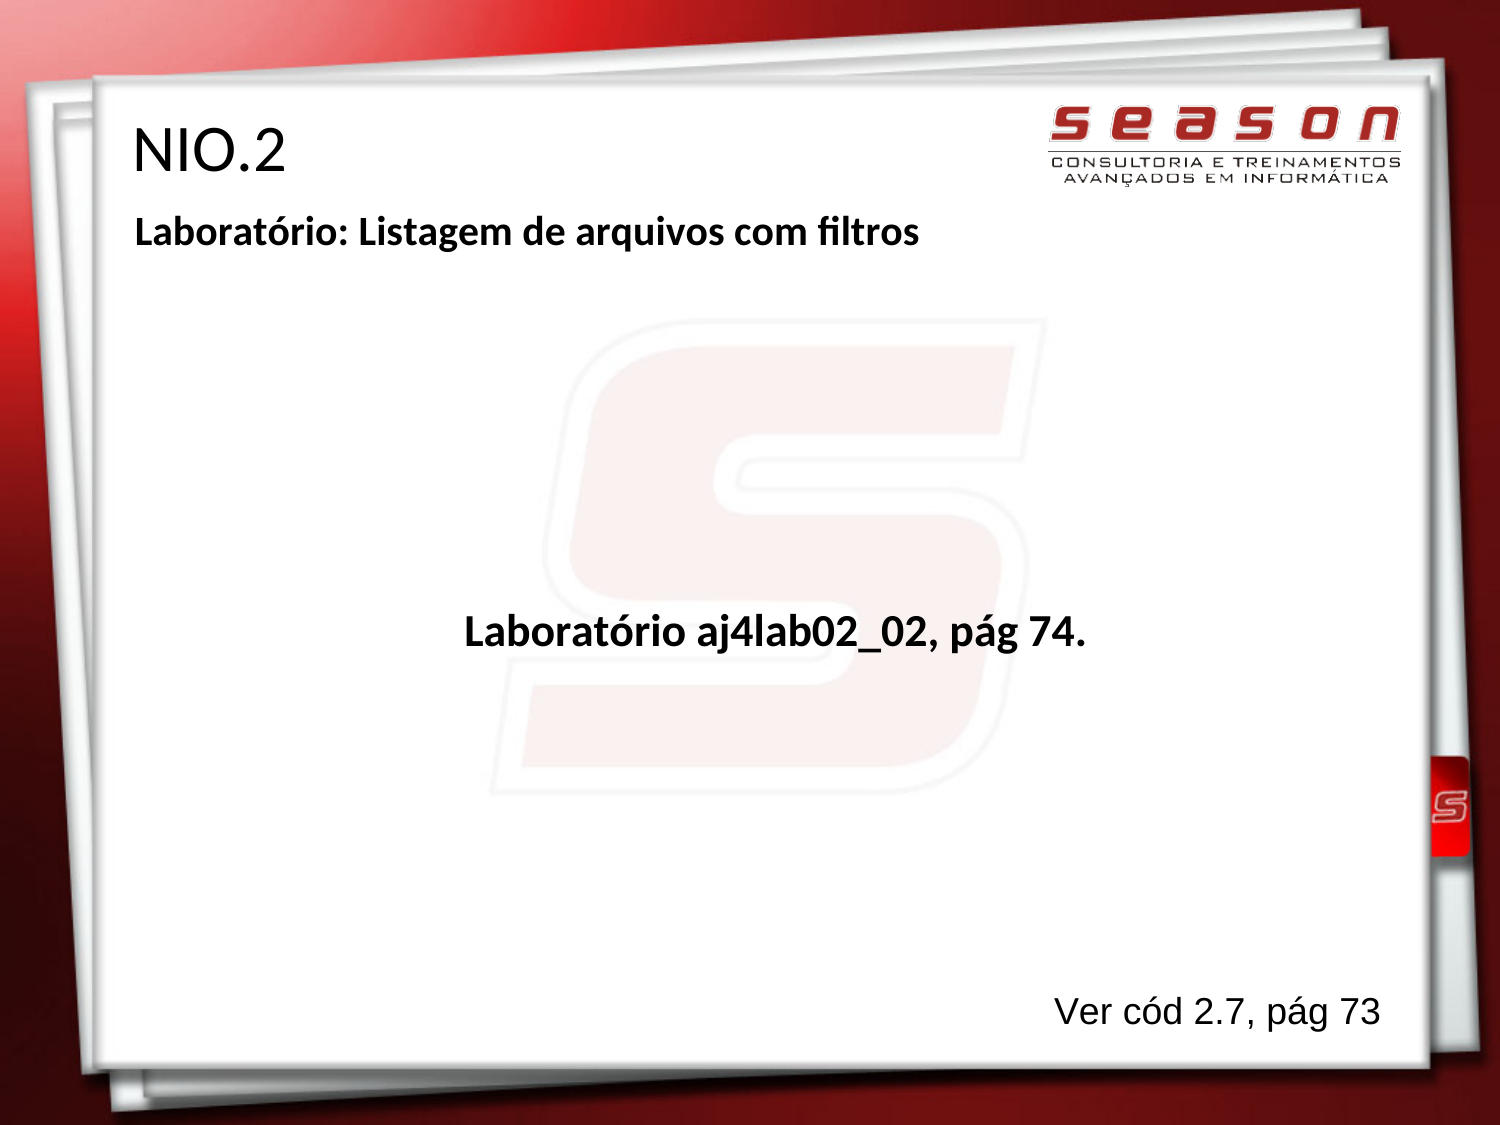

# NIO.2
Laboratório: Listagem de arquivos com filtros
Laboratório aj4lab02_02, pág 74.
Ver cód 2.7, pág 73